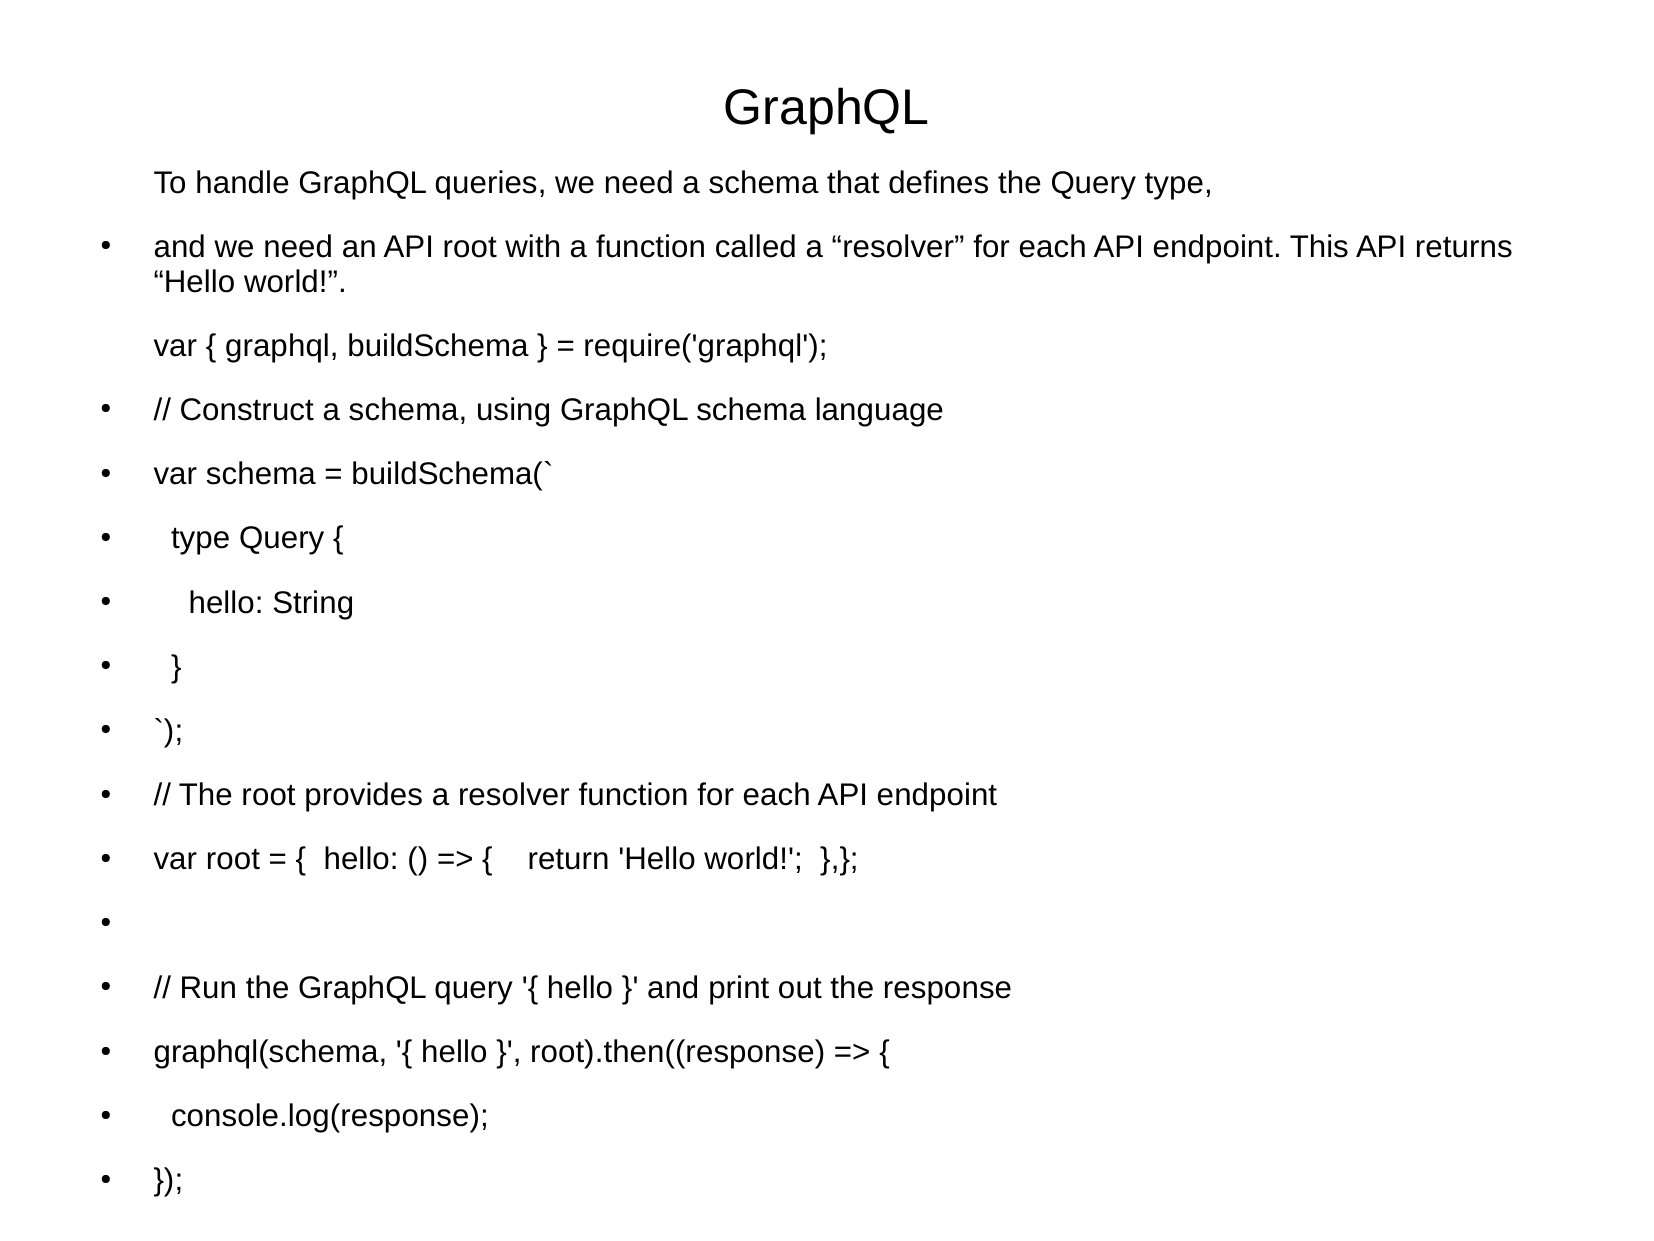

# GraphQL
To handle GraphQL queries, we need a schema that defines the Query type,
and we need an API root with a function called a “resolver” for each API endpoint. This API returns “Hello world!”.
var { graphql, buildSchema } = require('graphql');
// Construct a schema, using GraphQL schema language
var schema = buildSchema(`
 type Query {
 hello: String
 }
`);
// The root provides a resolver function for each API endpoint
var root = { hello: () => { return 'Hello world!'; },};
// Run the GraphQL query '{ hello }' and print out the response
graphql(schema, '{ hello }', root).then((response) => {
 console.log(response);
});